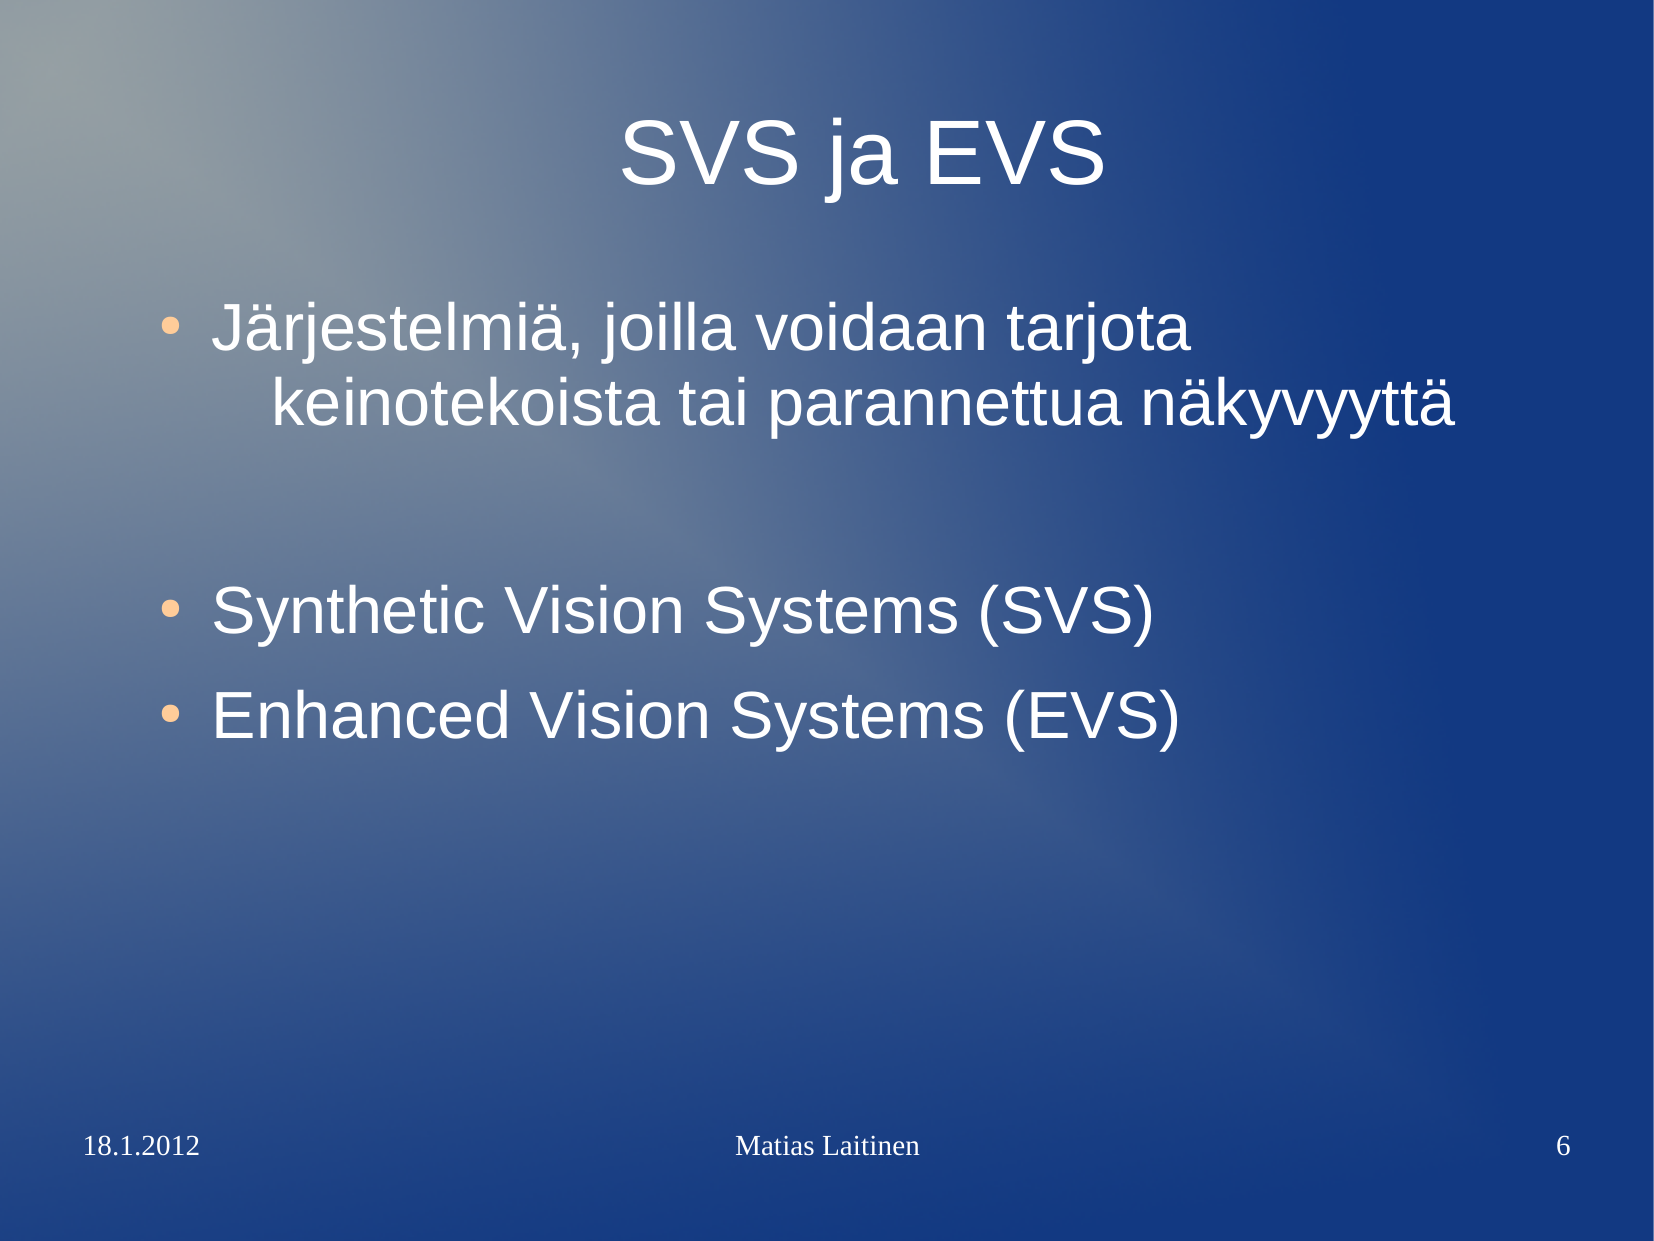

# SVS ja EVS
Järjestelmiä, joilla voidaan tarjota keinotekoista tai parannettua näkyvyyttä
Synthetic Vision Systems (SVS)
Enhanced Vision Systems (EVS)
18.1.2012
Matias Laitinen
6